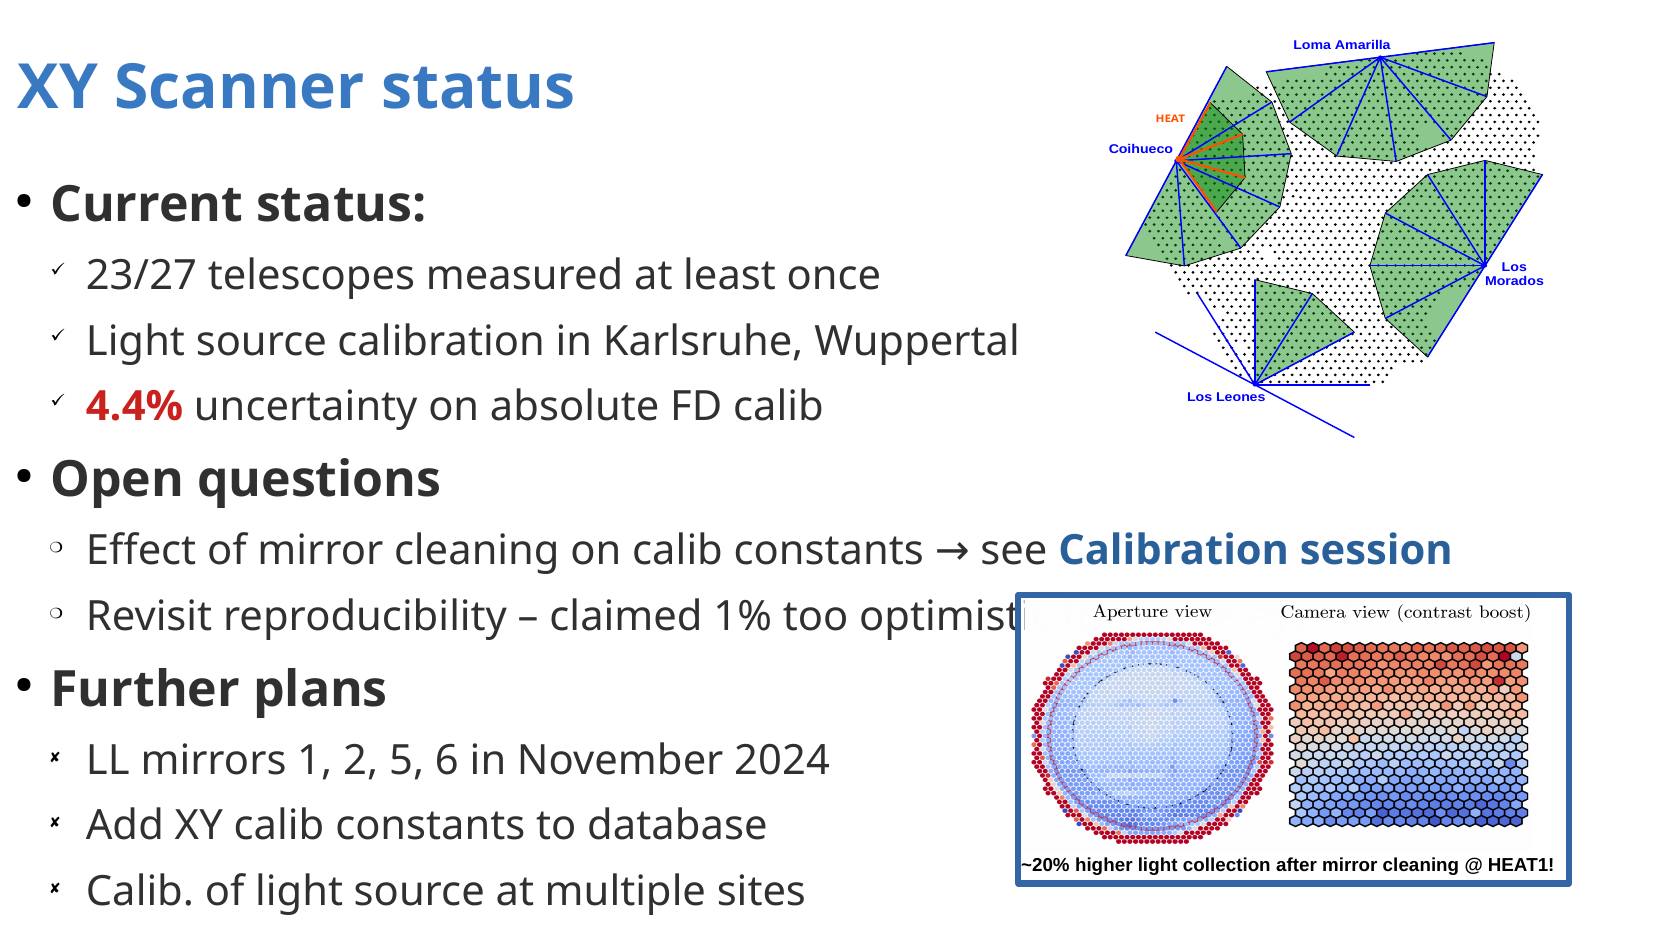

# XY Scanner status
Current status:
23/27 telescopes measured at least once
Light source calibration in Karlsruhe, Wuppertal
4.4% uncertainty on absolute FD calib
Open questions
Effect of mirror cleaning on calib constants → see Calibration session
Revisit reproducibility – claimed 1% too optimistic for some eyes?
Further plans
LL mirrors 1, 2, 5, 6 in November 2024
Add XY calib constants to database
Calib. of light source at multiple sites
Transition strategy between XY and Drum
~20% higher light collection after mirror cleaning @ HEAT1!